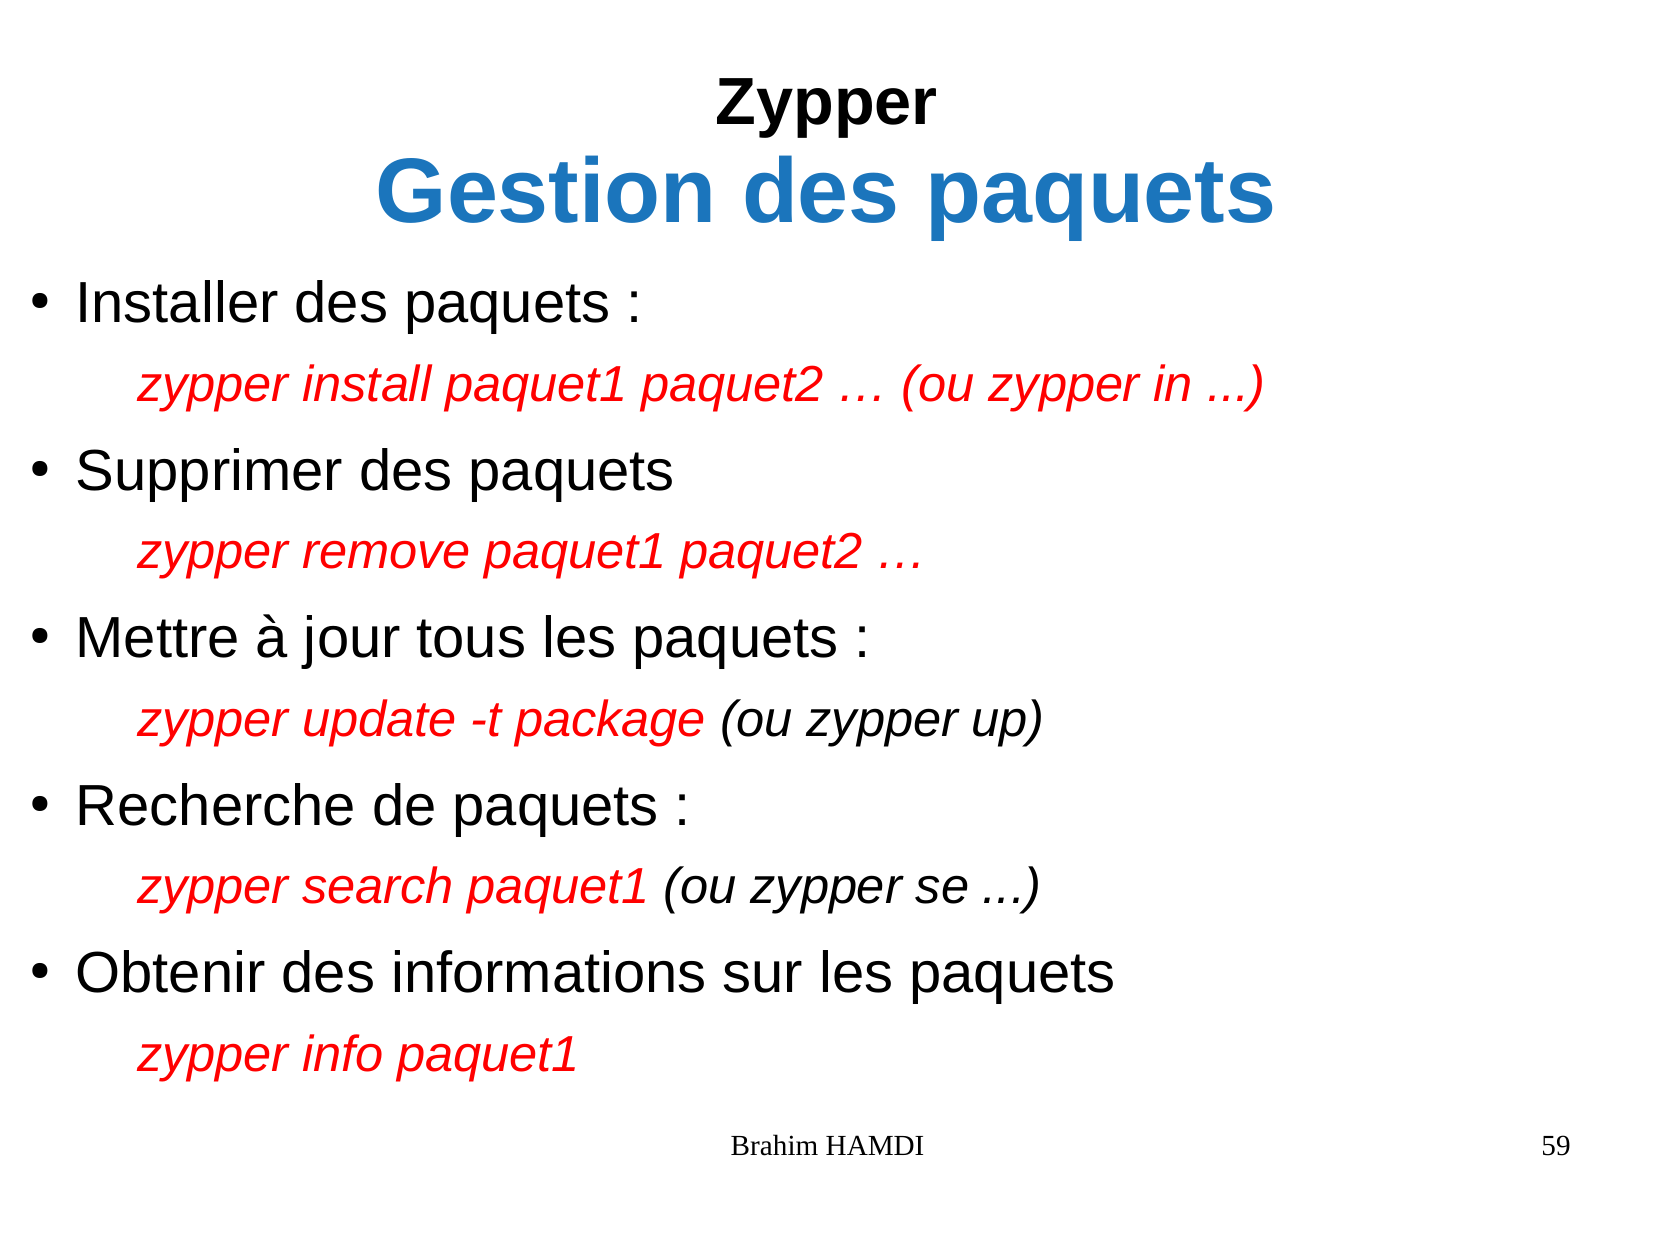

# Zypper Gestion des paquets
Installer des paquets :
zypper install paquet1 paquet2 … (ou zypper in ...)
Supprimer des paquets
zypper remove paquet1 paquet2 …
Mettre à jour tous les paquets :
zypper update -t package (ou zypper up)
Recherche de paquets :
zypper search paquet1 (ou zypper se ...)
Obtenir des informations sur les paquets
zypper info paquet1
Brahim HAMDI
59